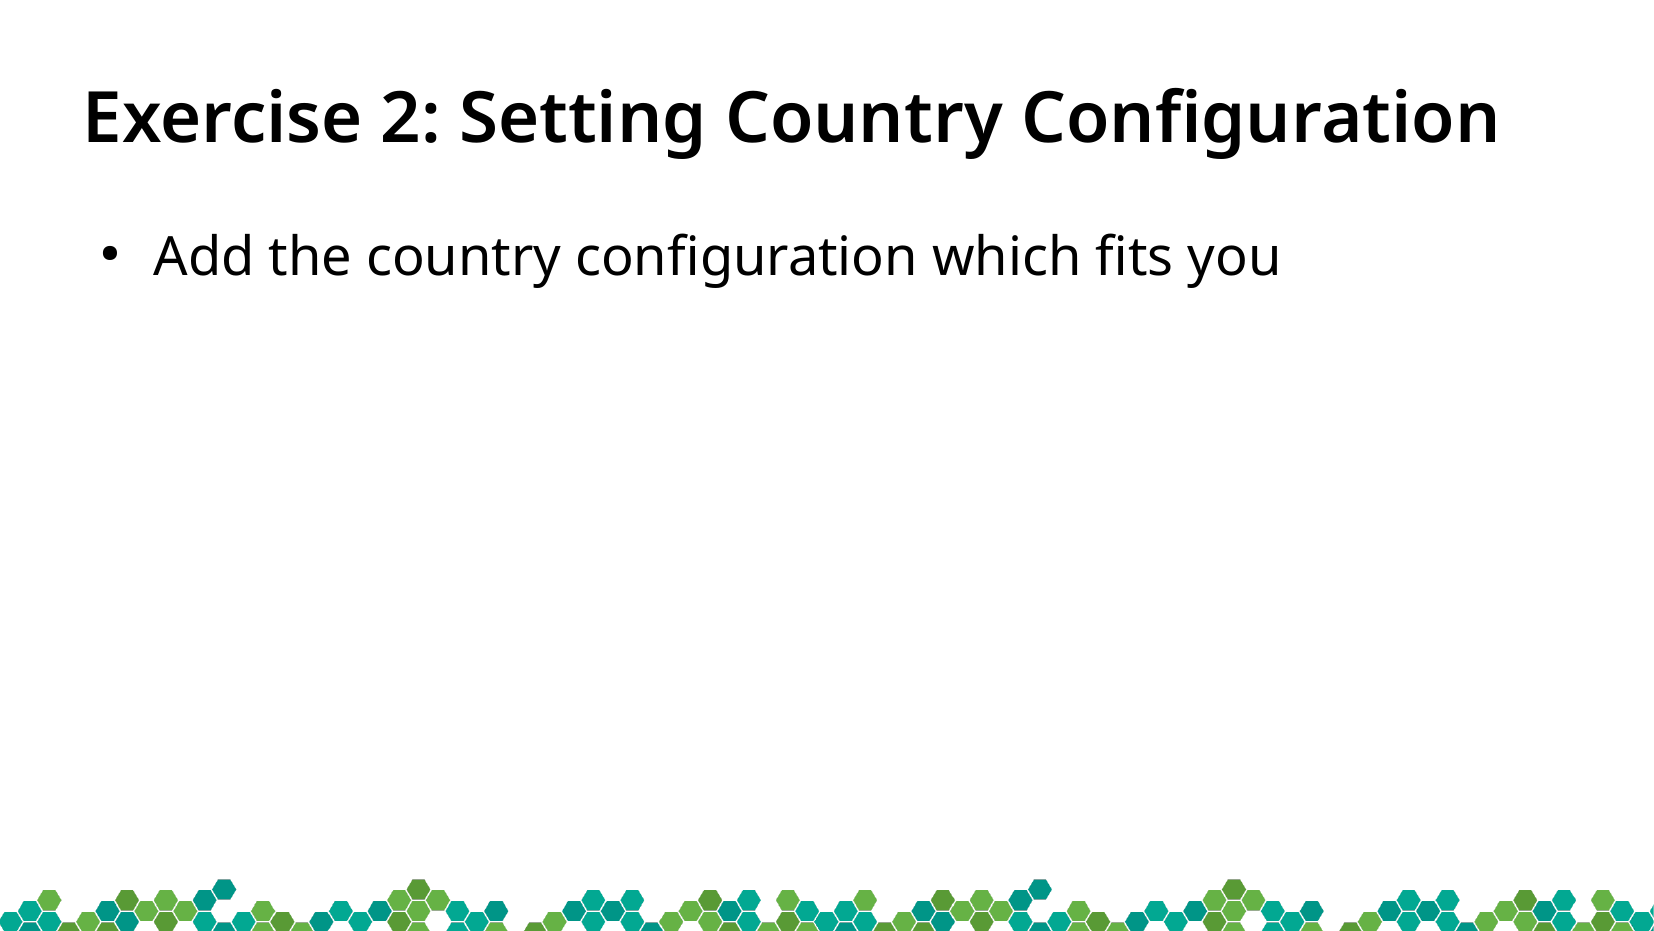

# Exercise 2: Setting Country Configuration
Add the country configuration which fits you